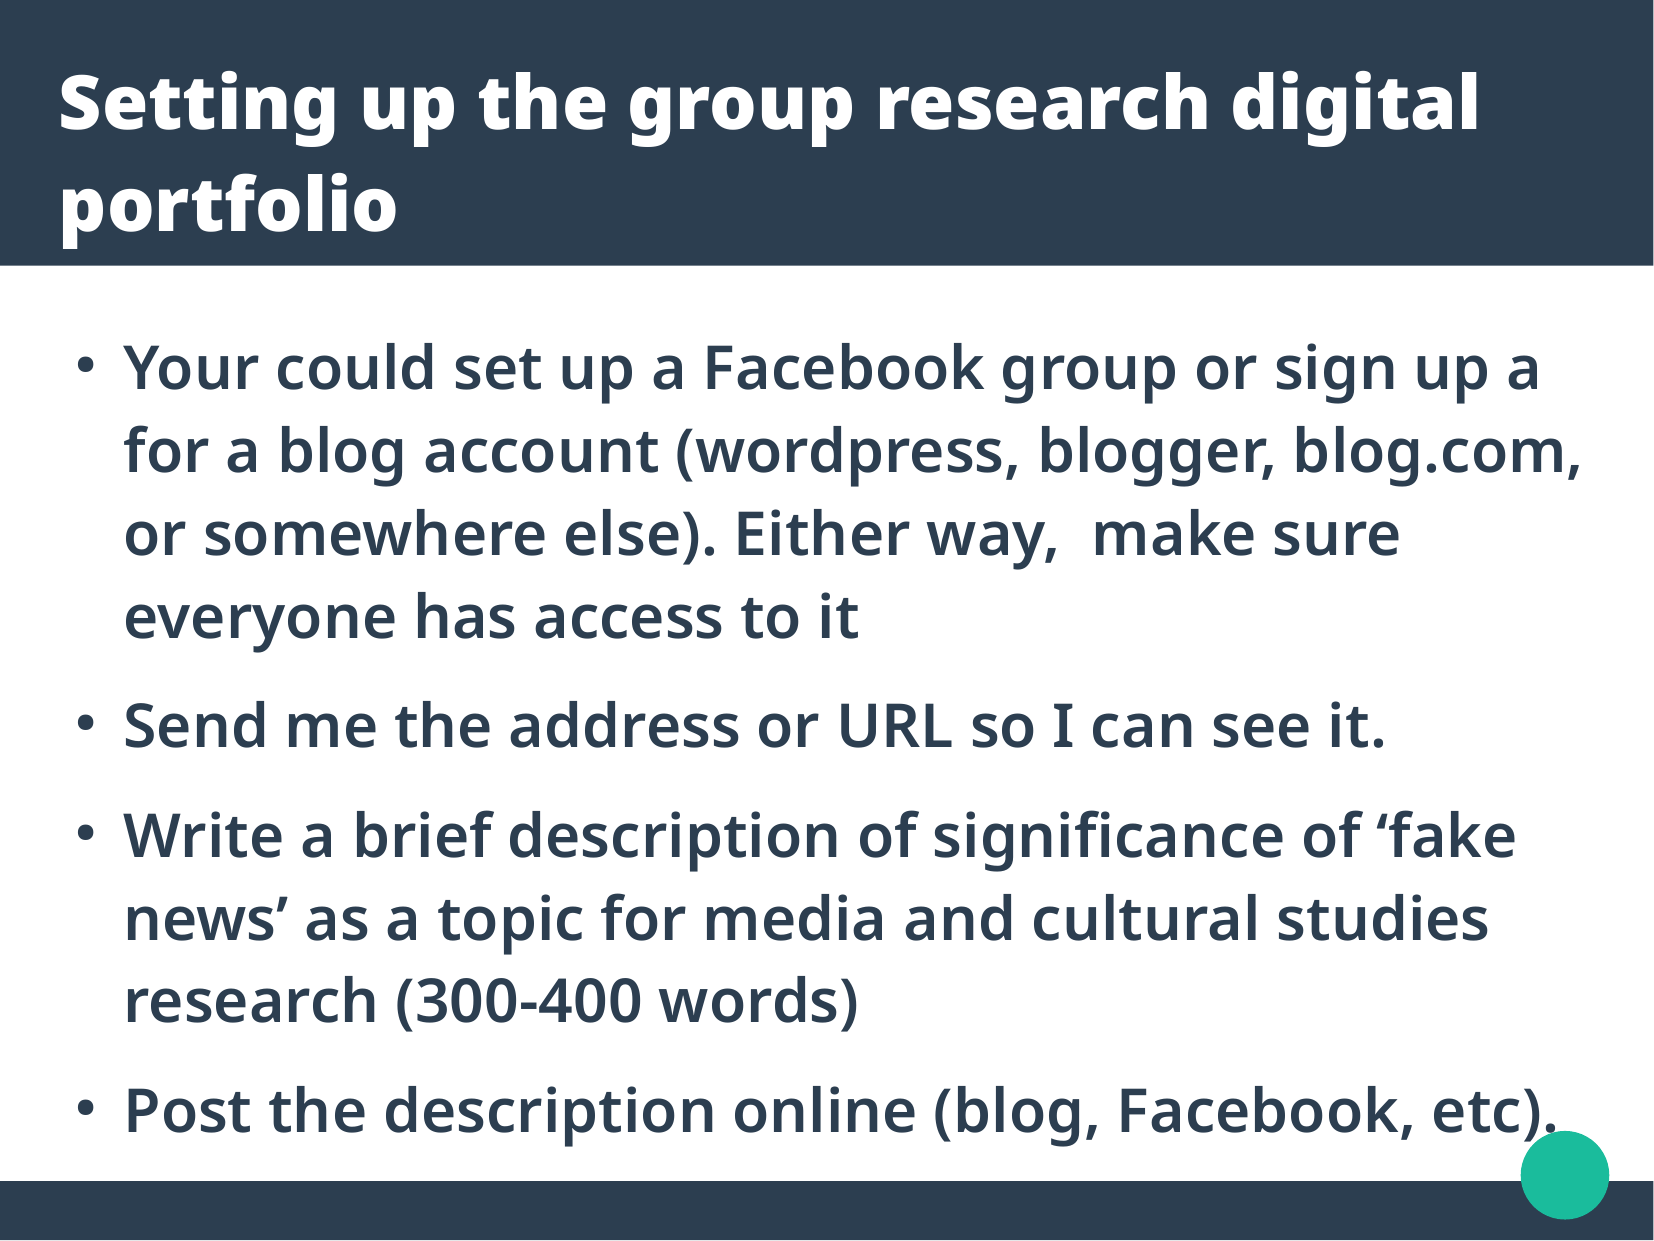

# Setting up the group research digital portfolio
Your could set up a Facebook group or sign up a for a blog account (wordpress, blogger, blog.com, or somewhere else). Either way, make sure everyone has access to it
Send me the address or URL so I can see it.
Write a brief description of significance of ‘fake news’ as a topic for media and cultural studies research (300-400 words)
Post the description online (blog, Facebook, etc).